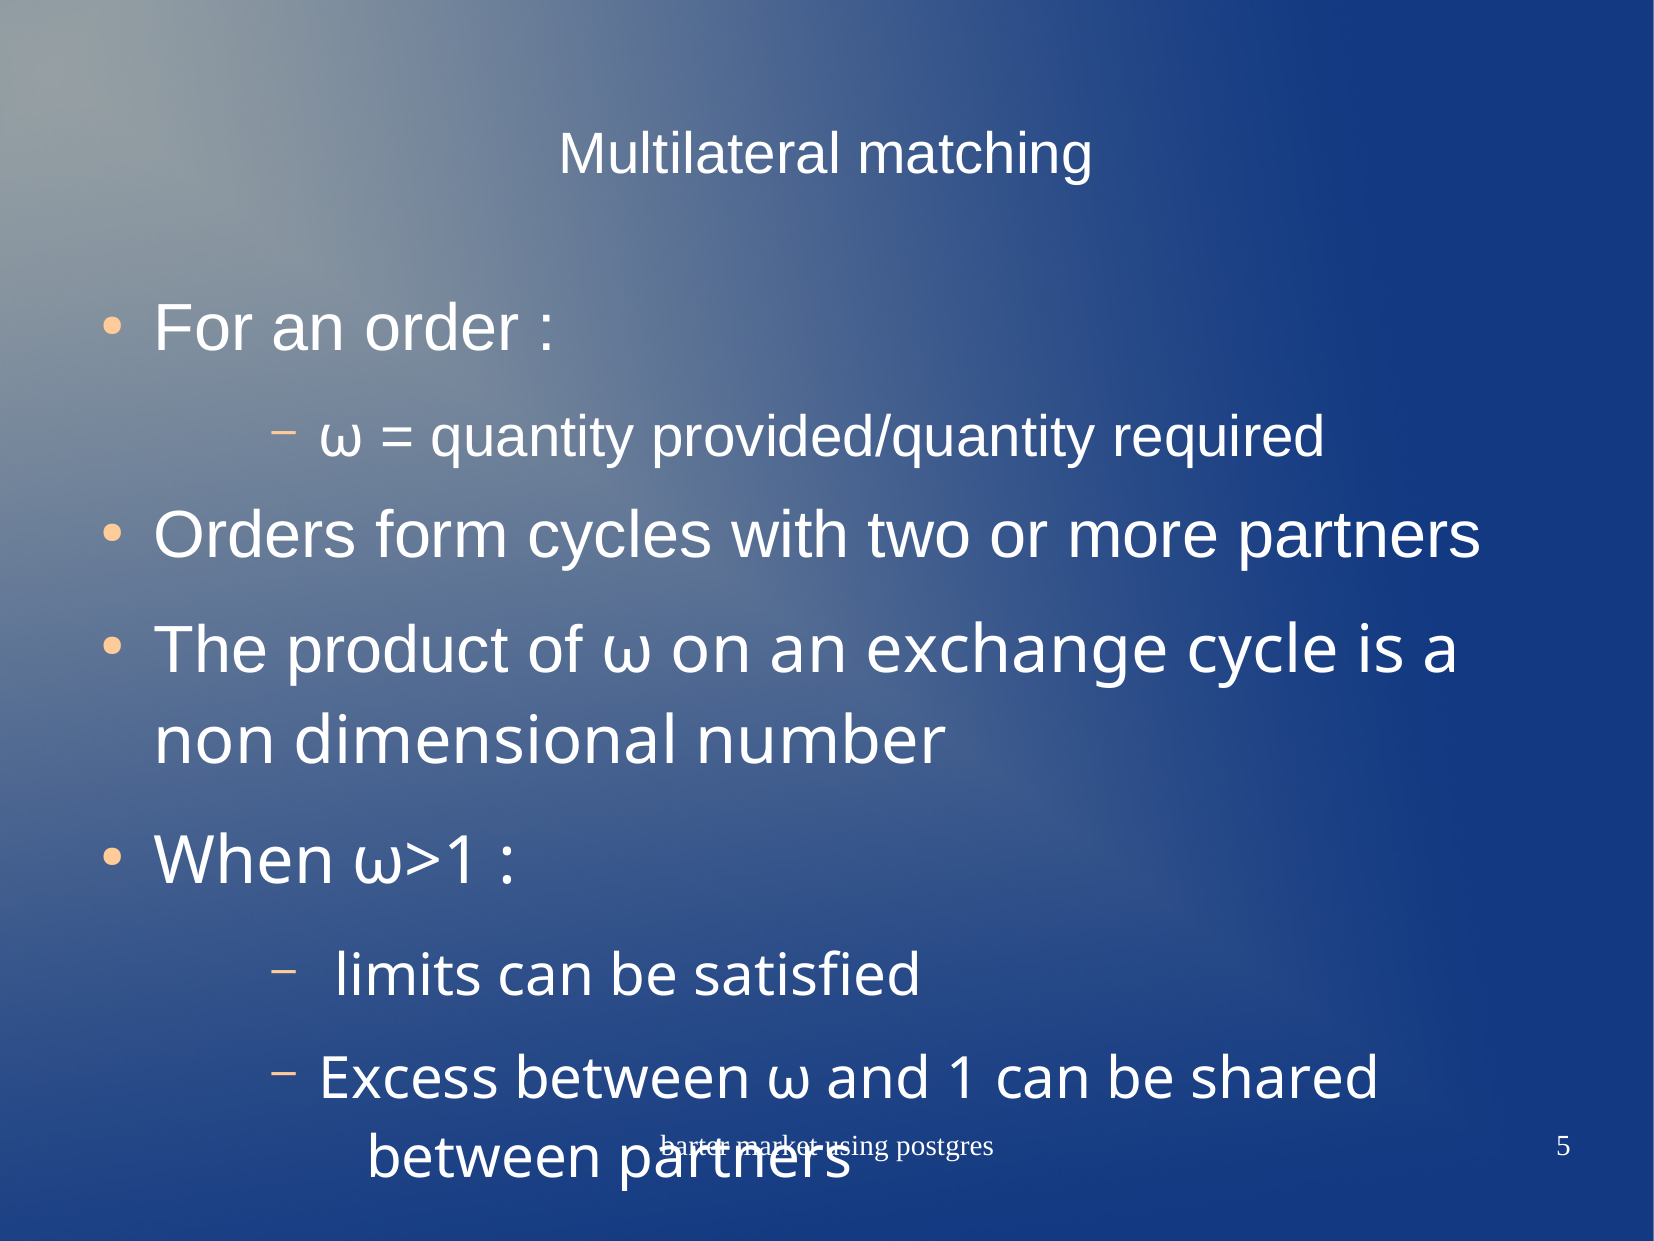

# Multilateral matching
For an order :
ω = quantity provided/quantity required
Orders form cycles with two or more partners
The product of ω on an exchange cycle is a non dimensional number
When ω>1 :
 limits can be satisfied
Excess between ω and 1 can be shared between partners
barter market using postgres
5